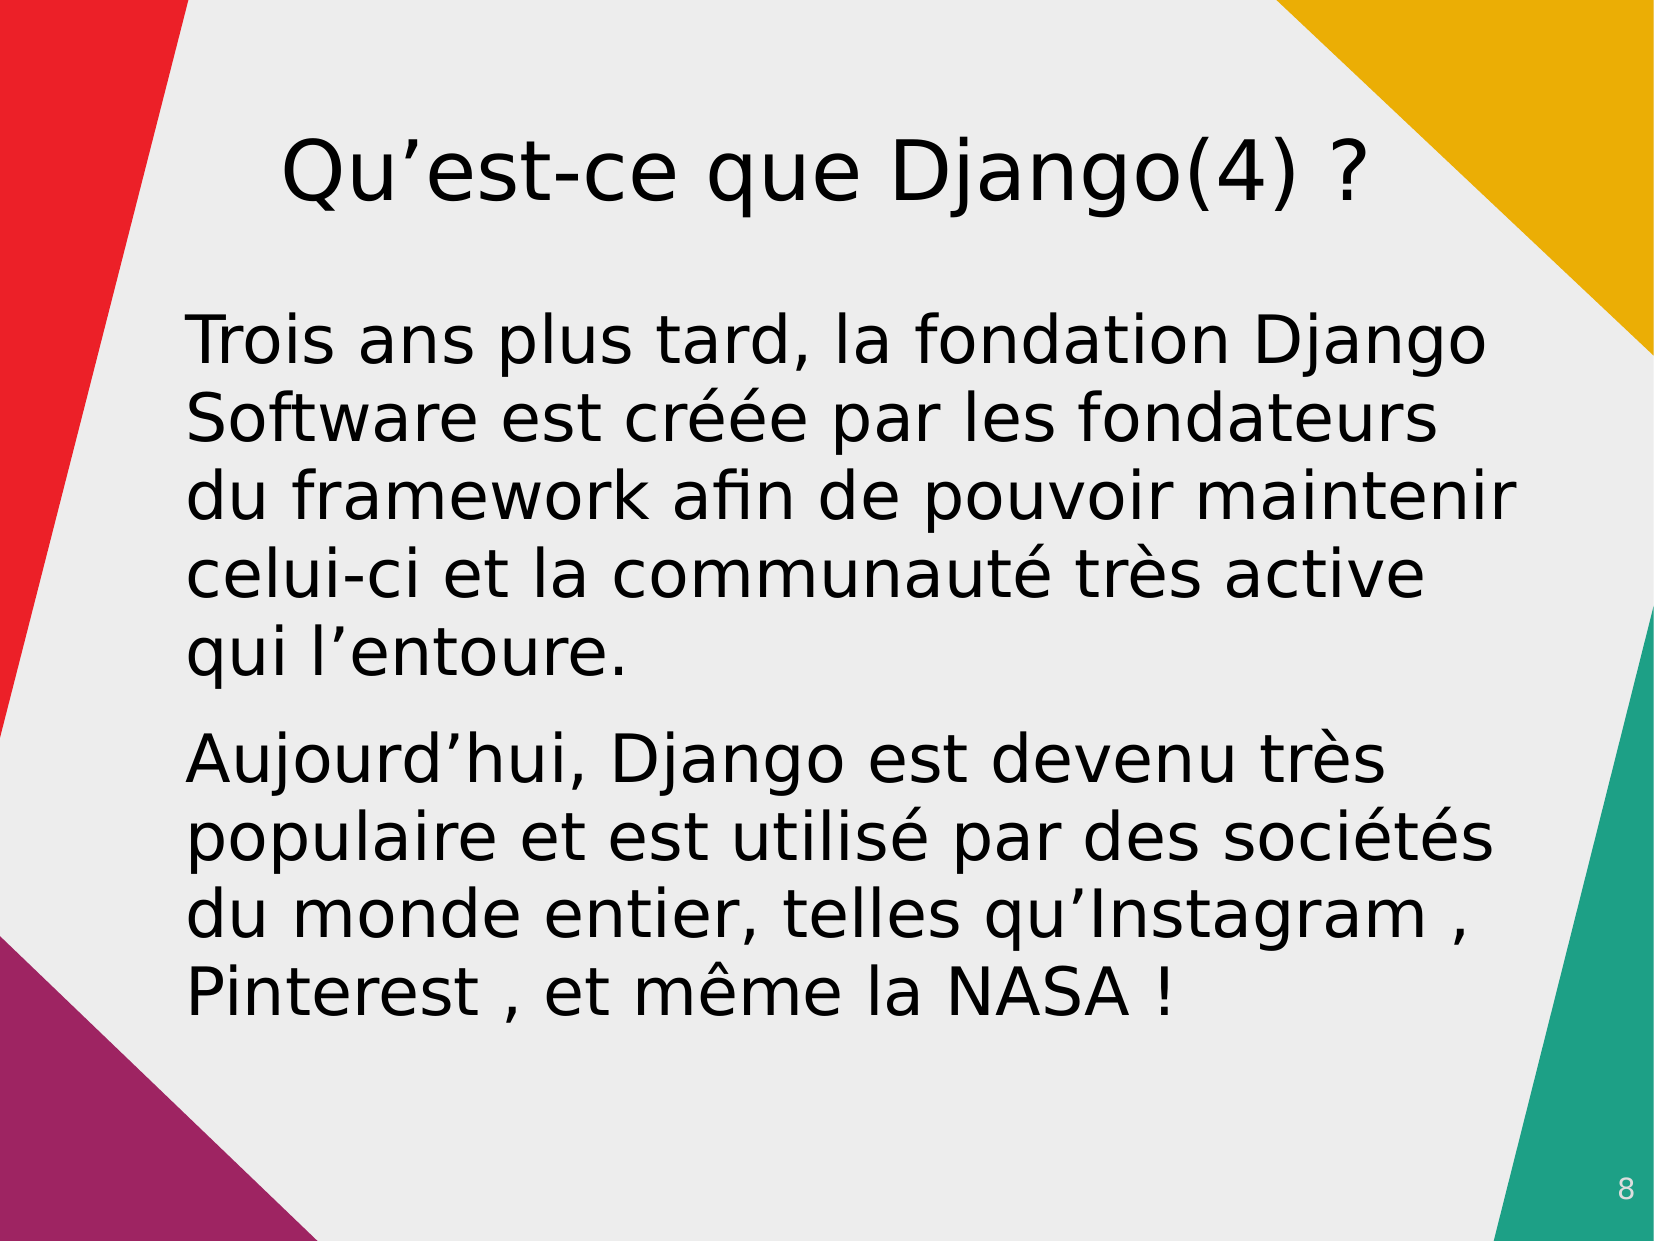

# Qu’est-ce que Django(4) ?
Trois ans plus tard, la fondation Django Software est créée par les fondateurs du framework afin de pouvoir maintenir celui-ci et la communauté très active qui l’entoure.
Aujourd’hui, Django est devenu très populaire et est utilisé par des sociétés du monde entier, telles qu’Instagram , Pinterest , et même la NASA !
8